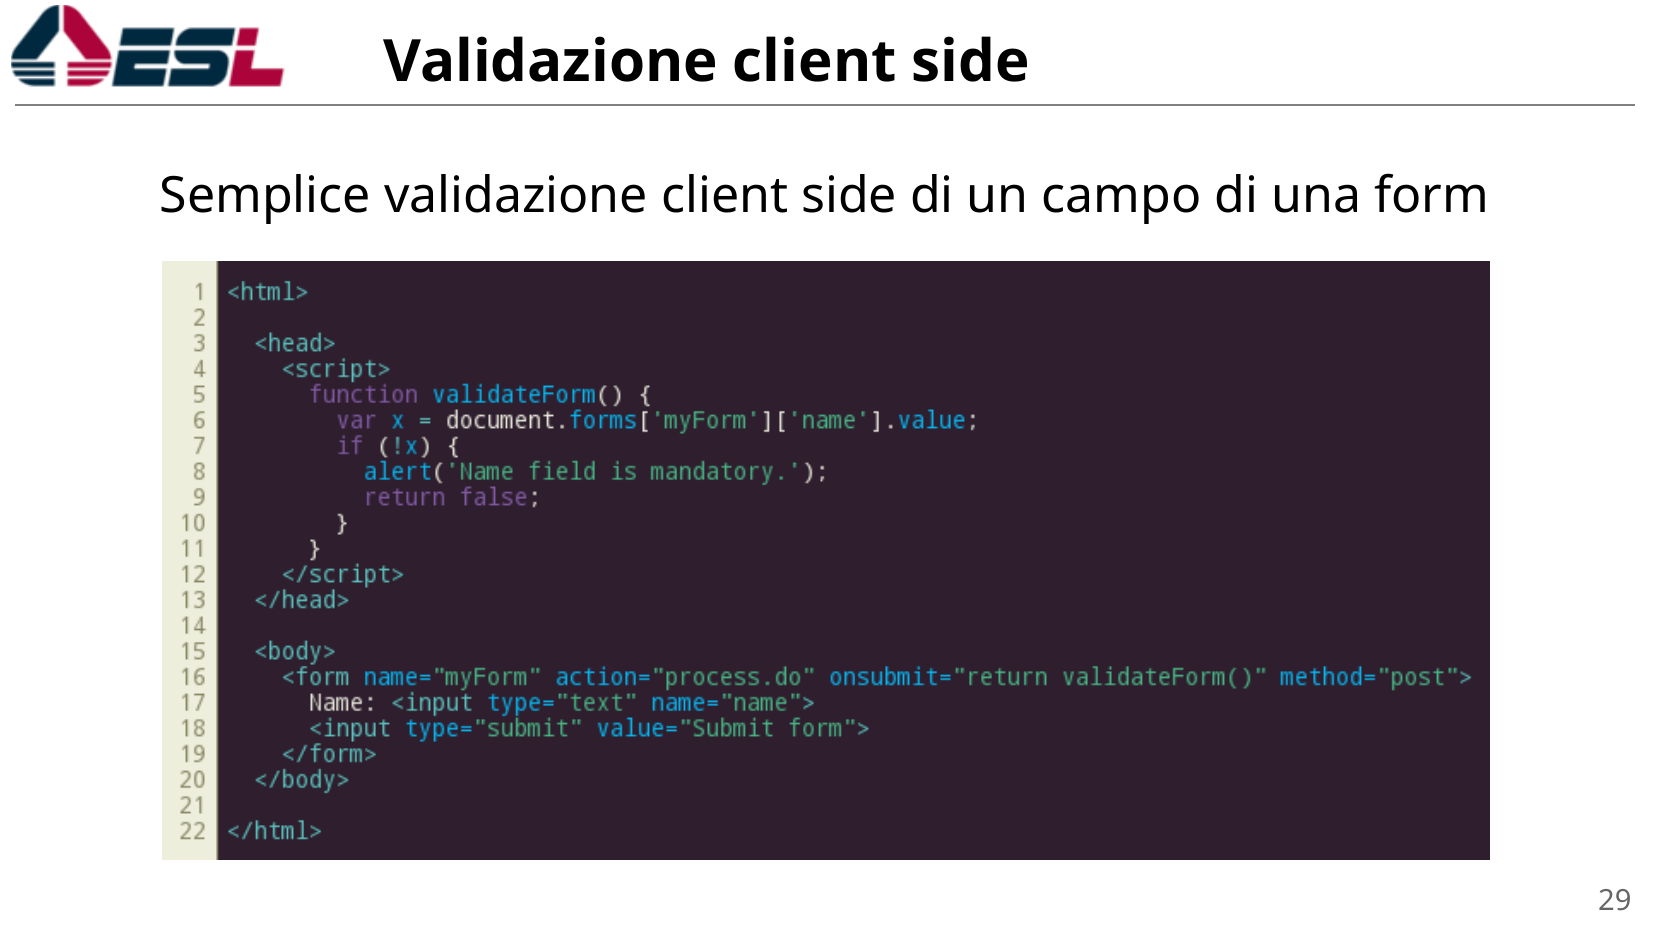

# Validazione client side
Semplice validazione client side di un campo di una form